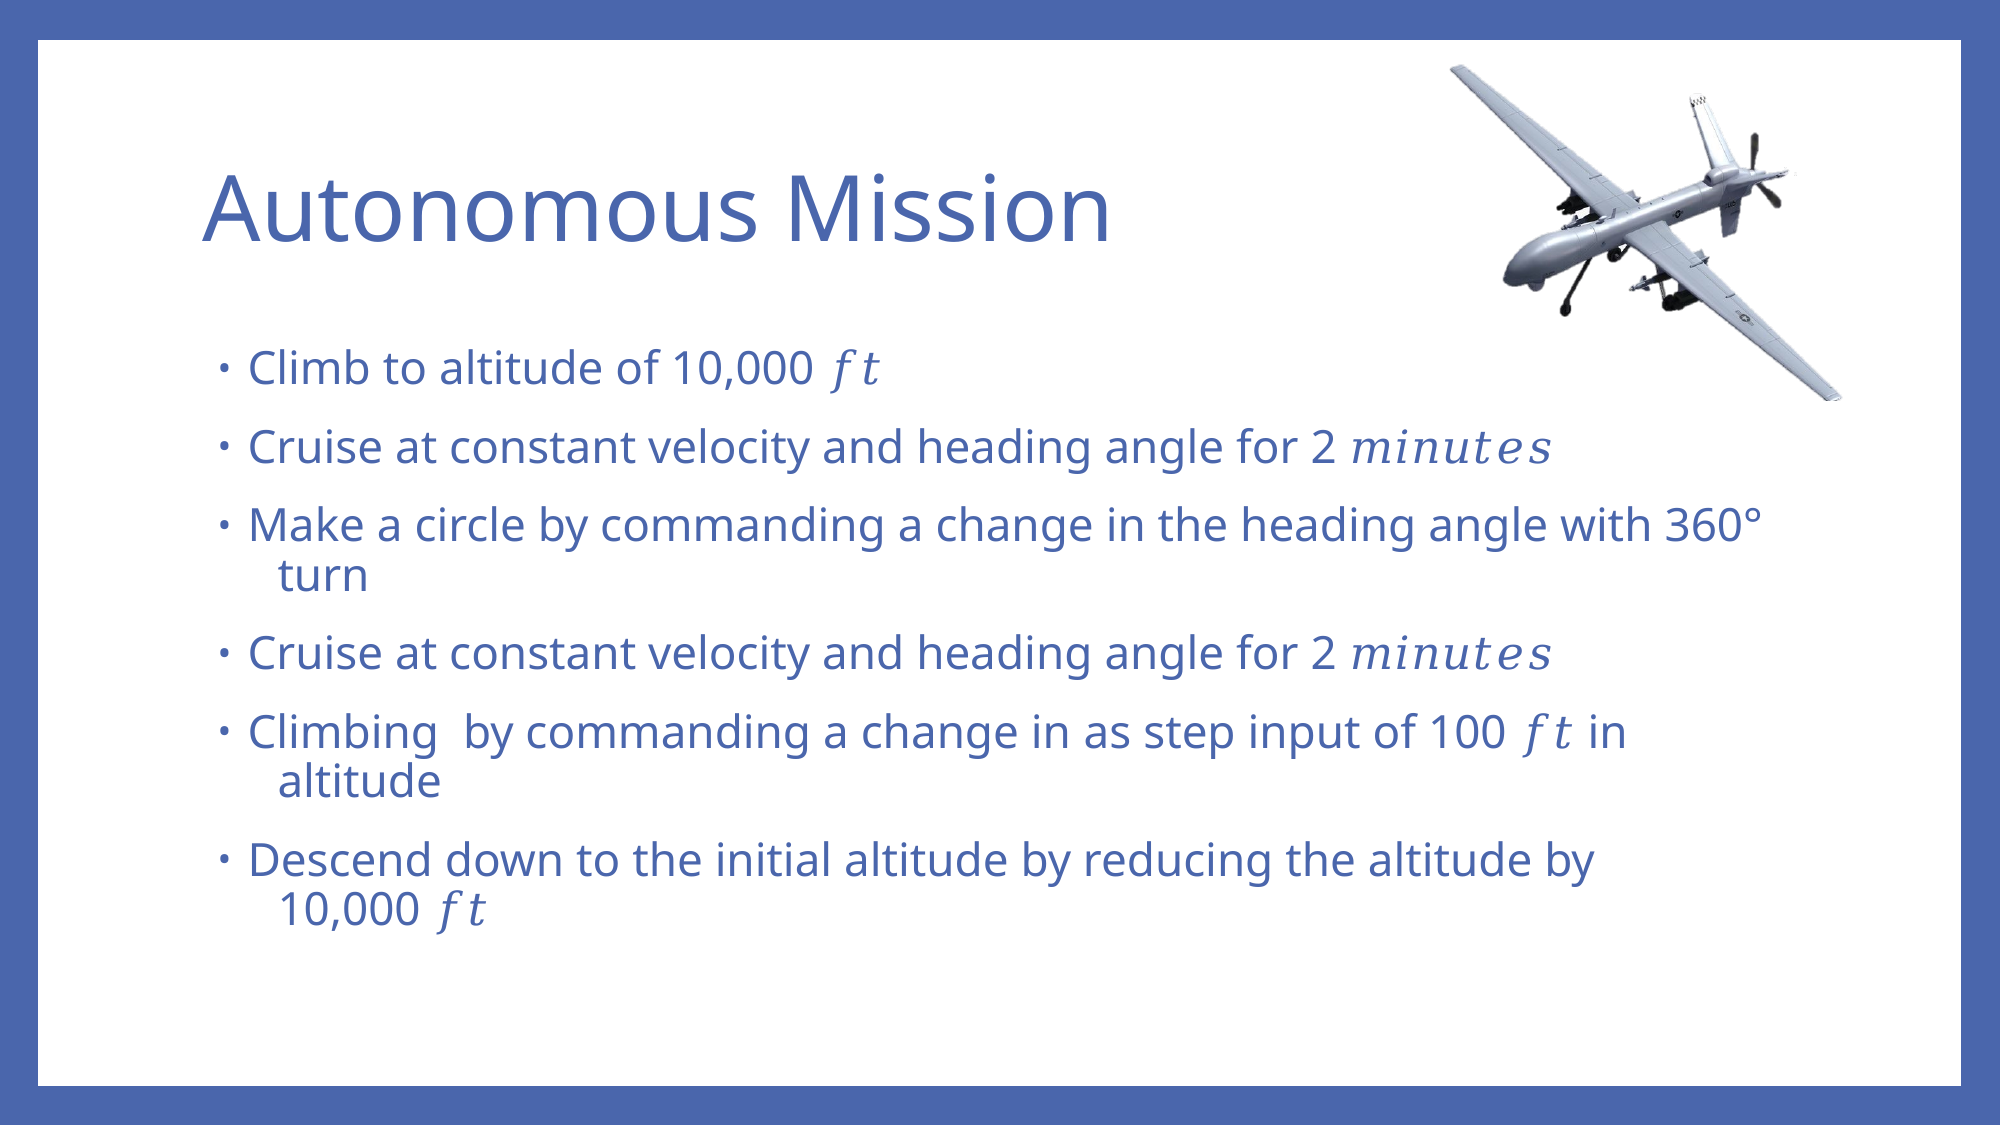

# Autonomous Mission
Climb to altitude of 10,000 𝑓𝑡
Cruise at constant velocity and heading angle for 2 𝑚𝑖𝑛𝑢𝑡𝑒𝑠
Make a circle by commanding a change in the heading angle with 360° turn
Cruise at constant velocity and heading angle for 2 𝑚𝑖𝑛𝑢𝑡𝑒𝑠
Climbing by commanding a change in as step input of 100 𝑓𝑡 in altitude
Descend down to the initial altitude by reducing the altitude by 10,000 𝑓𝑡